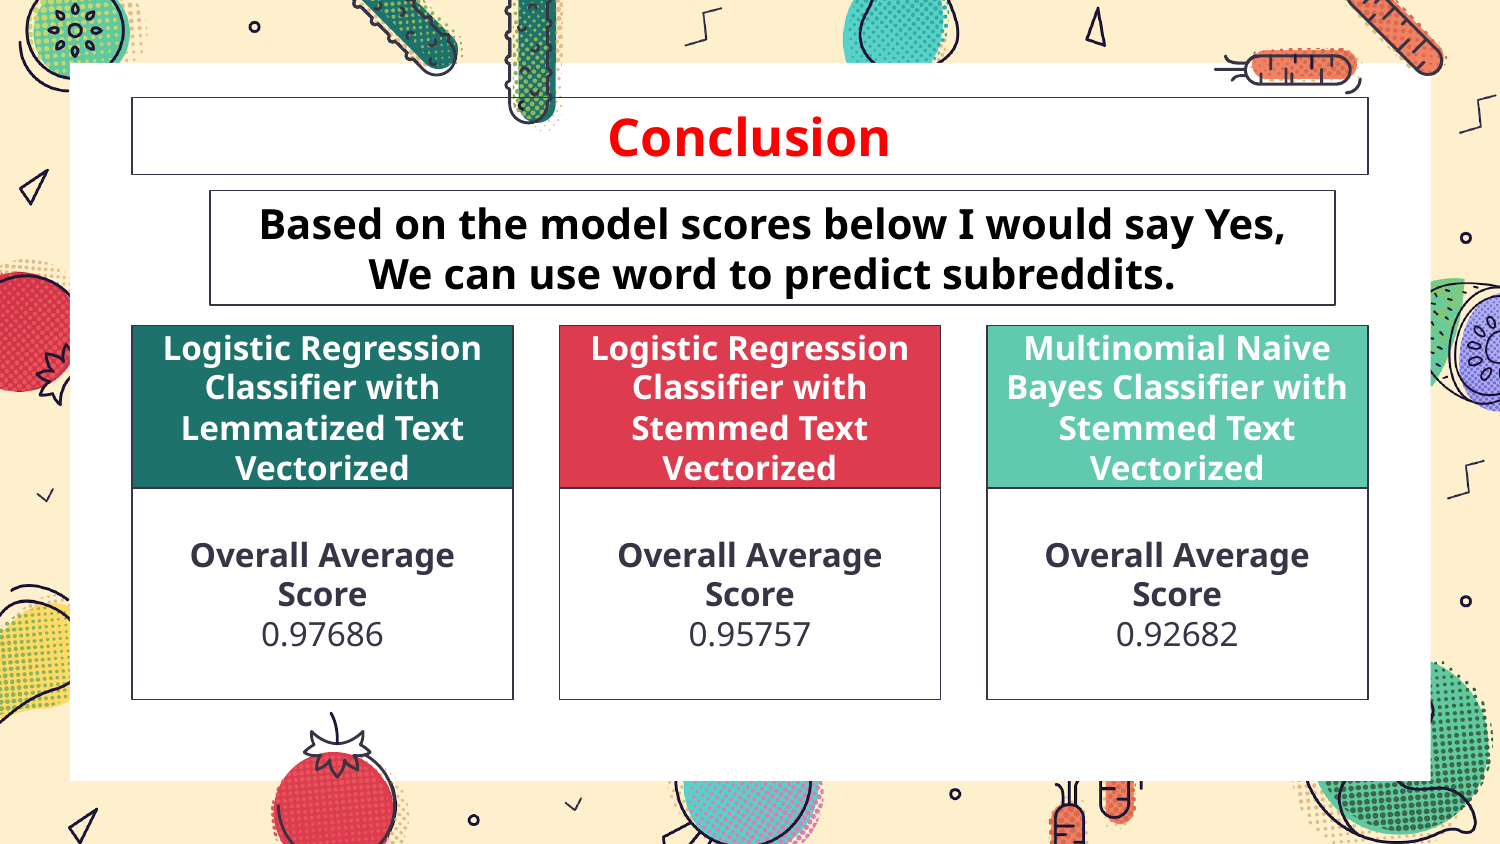

Conclusion
Based on the model scores below I would say Yes, We can use word to predict subreddits.
# Logistic Regression Classifier with Lemmatized Text Vectorized
Logistic Regression Classifier with Stemmed Text Vectorized
Multinomial Naive Bayes Classifier with Stemmed Text Vectorized
Overall Average Score
0.97686
Overall Average Score
0.95757
Overall Average Score
0.92682